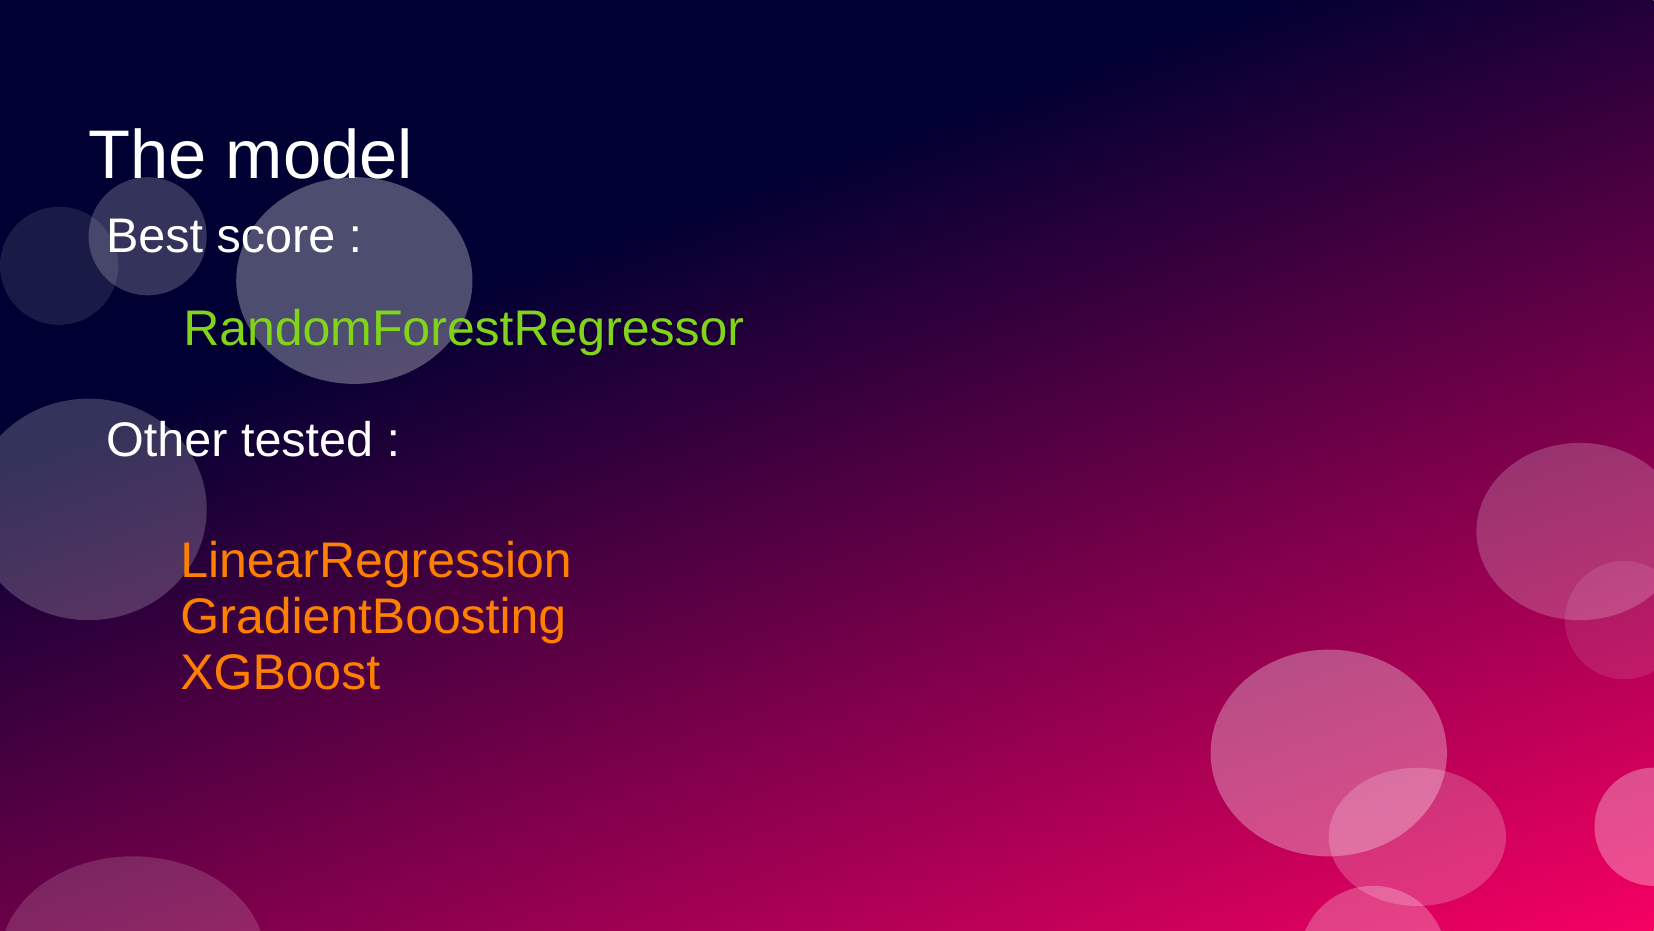

# The model
Best score :
RandomForestRegressor
Other tested :
LinearRegression
GradientBoosting
XGBoost